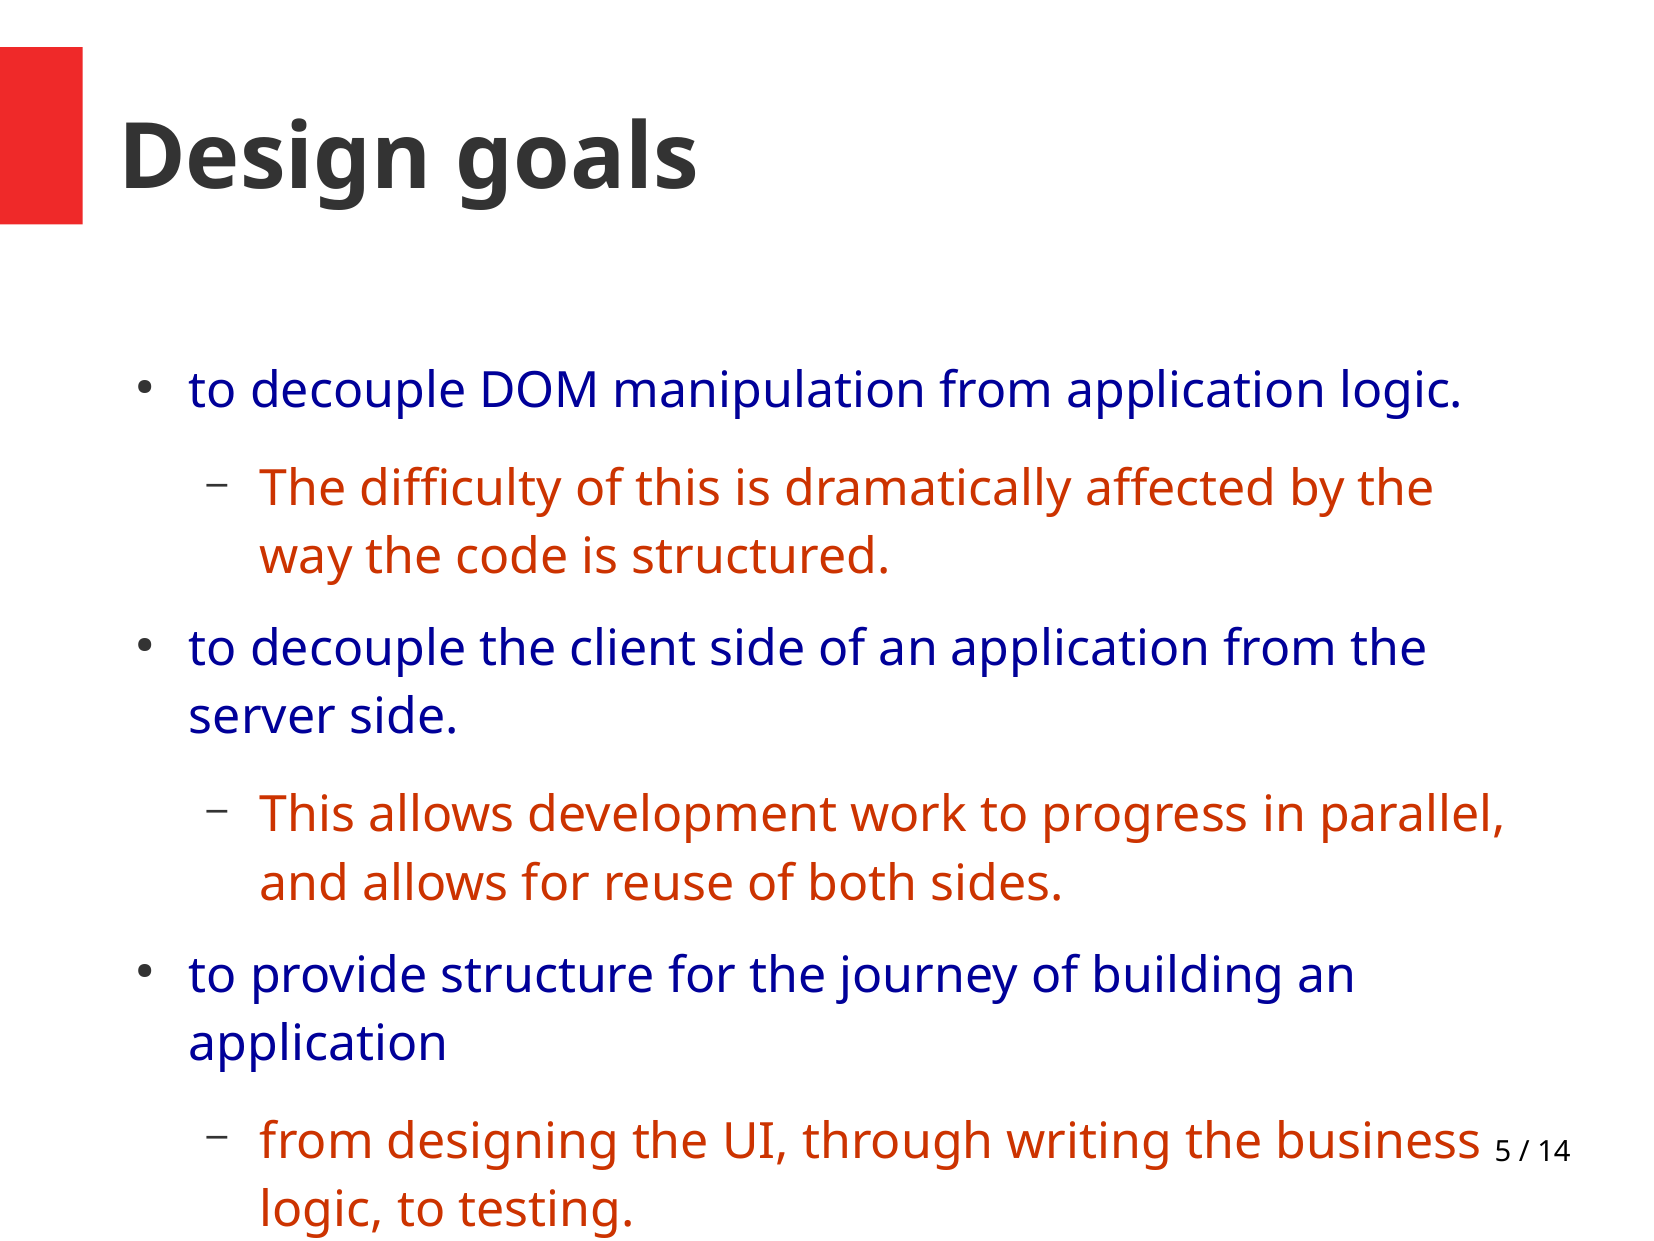

# Design goals
to decouple DOM manipulation from application logic.
The difficulty of this is dramatically affected by the way the code is structured.
to decouple the client side of an application from the server side.
This allows development work to progress in parallel, and allows for reuse of both sides.
to provide structure for the journey of building an application
from designing the UI, through writing the business logic, to testing.
5